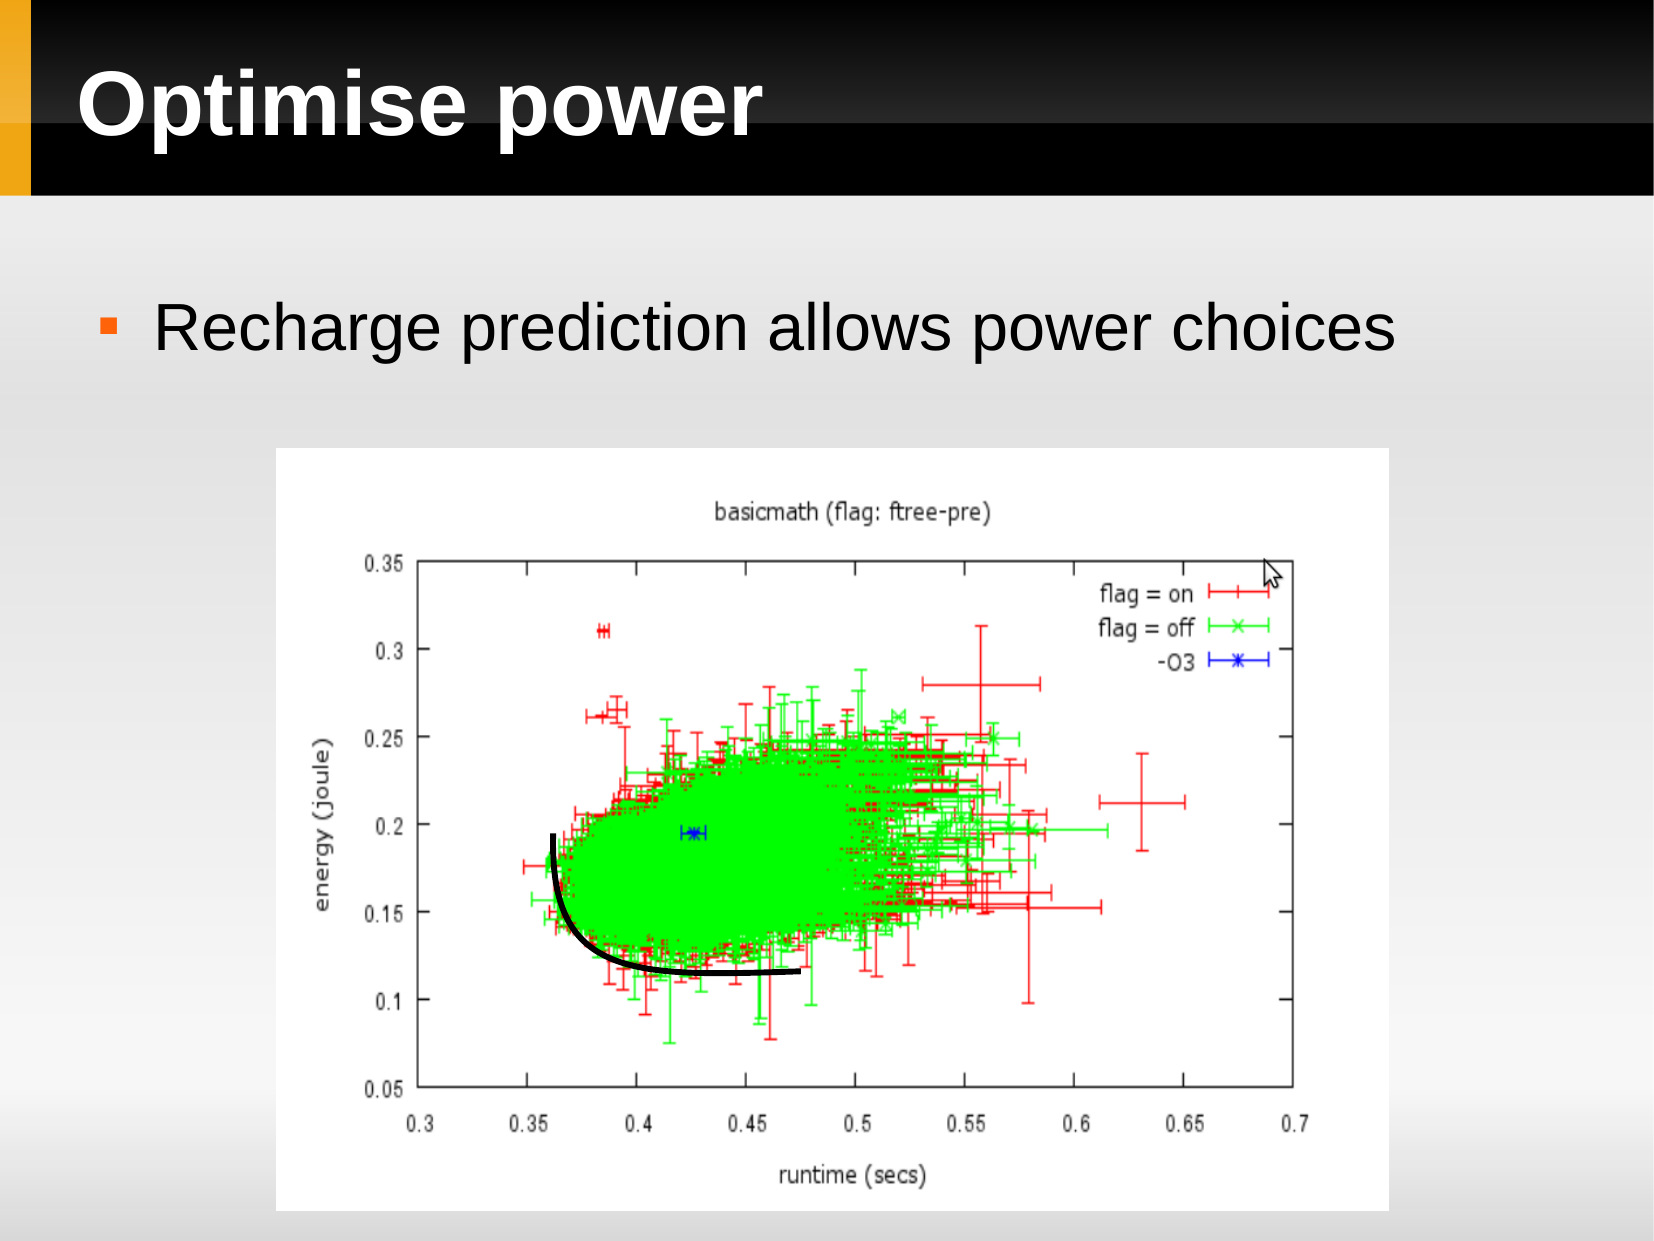

# Optimise power
Recharge prediction allows power choices